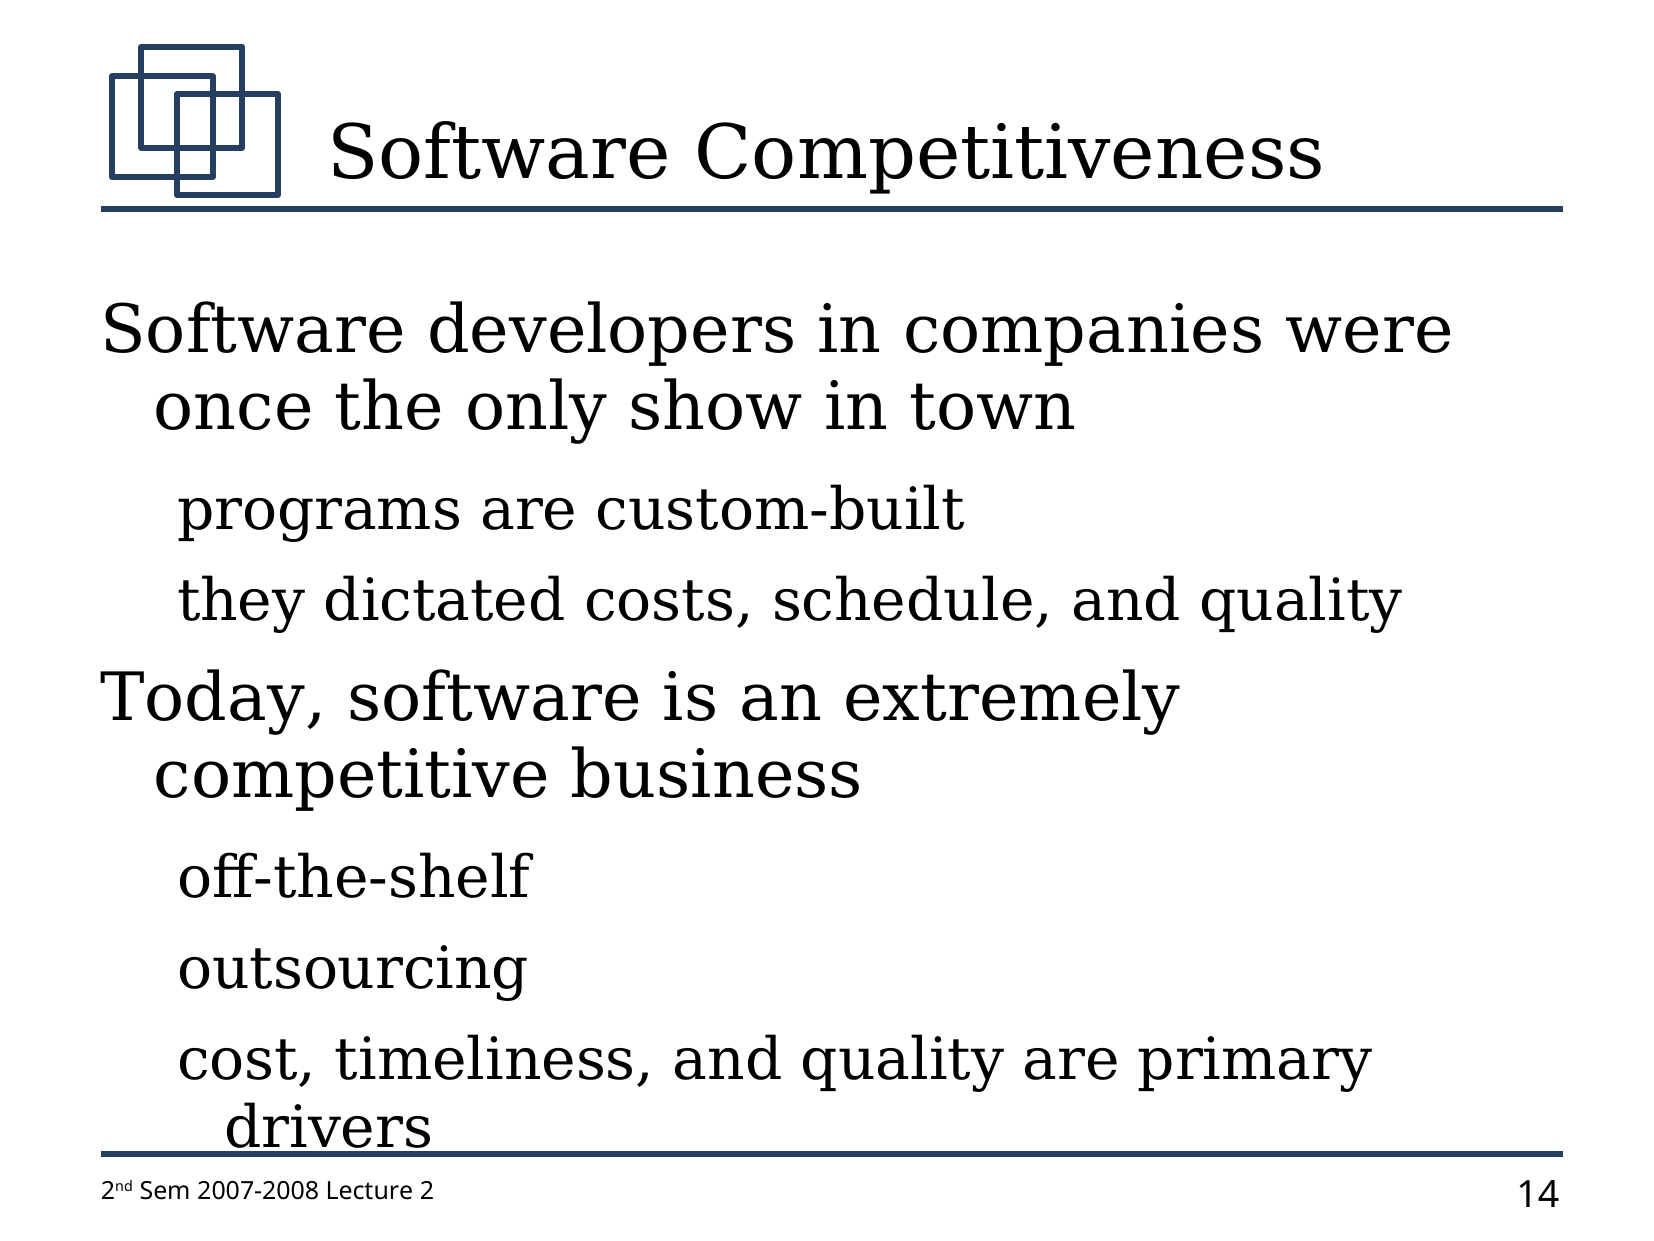

# Software Competitiveness
Software developers in companies were once the only show in town
programs are custom-built
they dictated costs, schedule, and quality
Today, software is an extremely competitive business
off-the-shelf
outsourcing
cost, timeliness, and quality are primary drivers